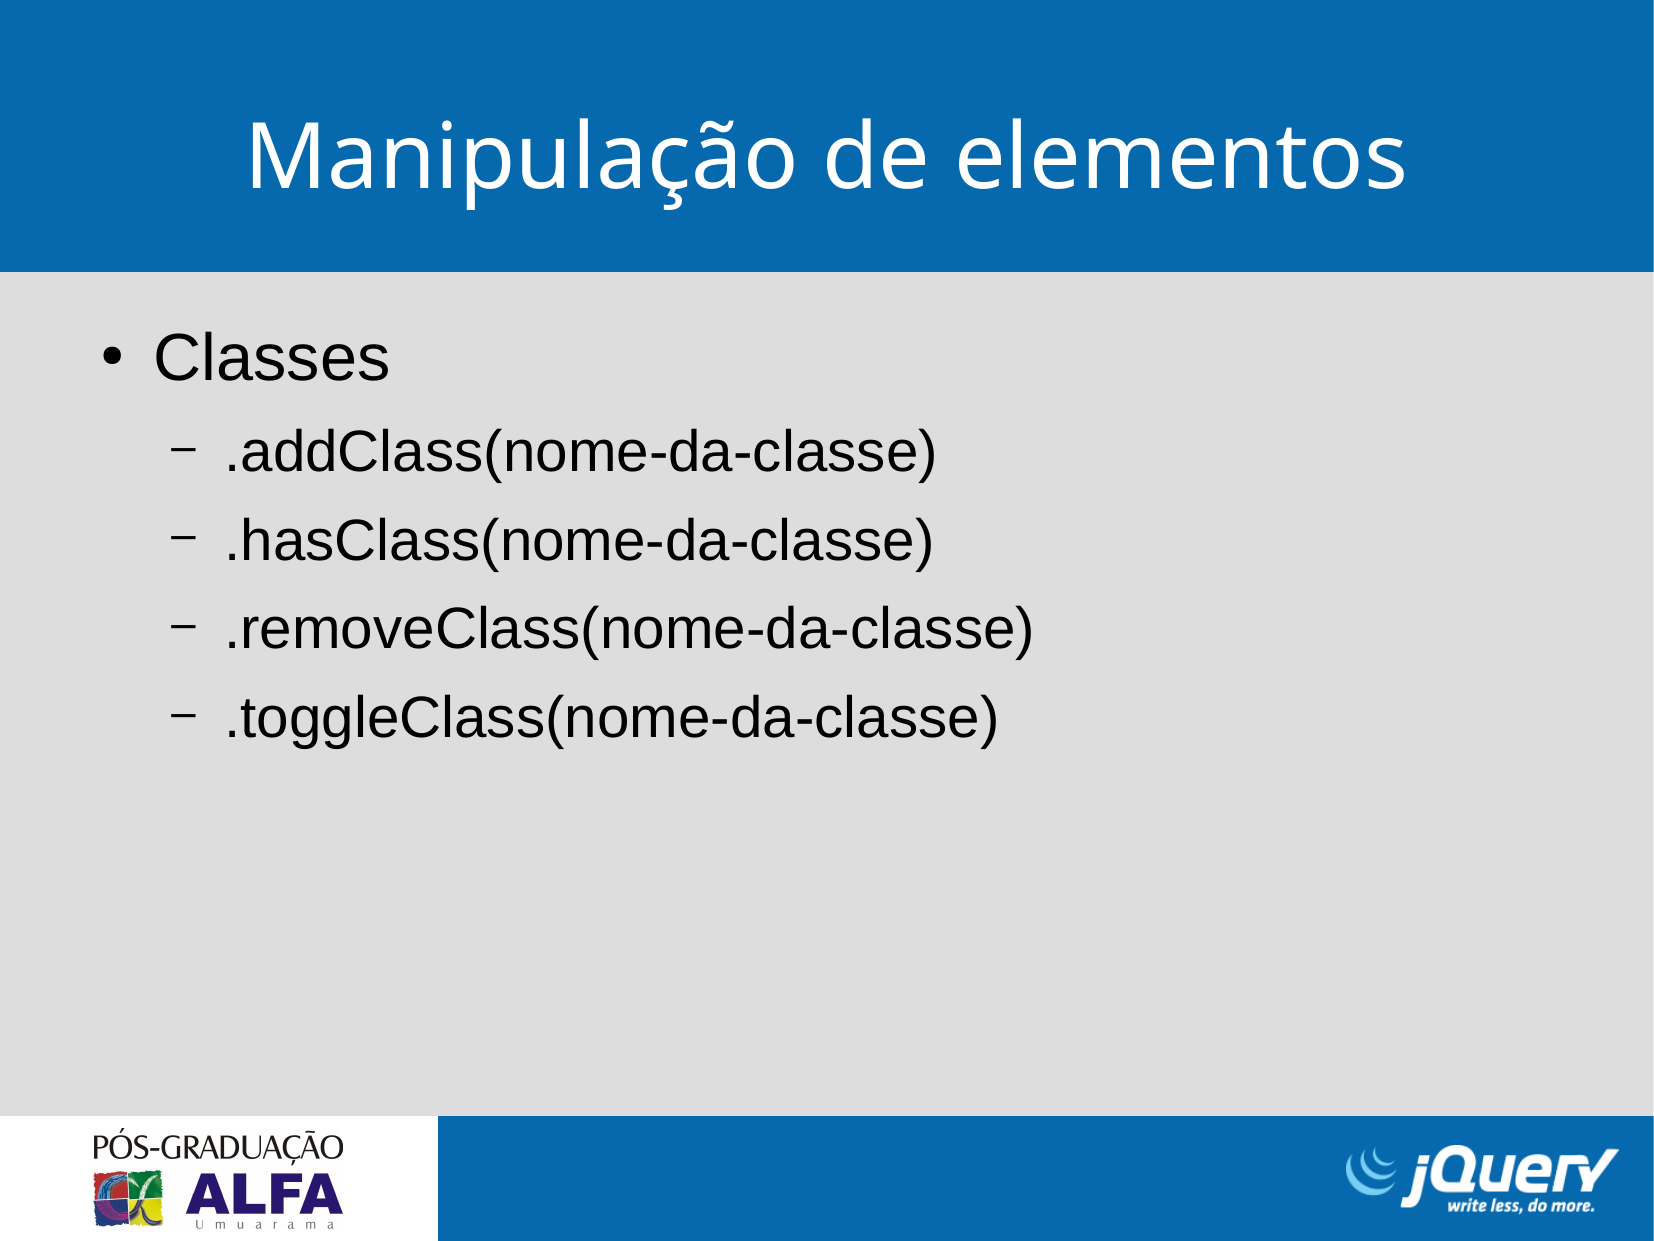

# Manipulação de elementos
Classes
.addClass(nome-da-classe)
.hasClass(nome-da-classe)
.removeClass(nome-da-classe)
.toggleClass(nome-da-classe)